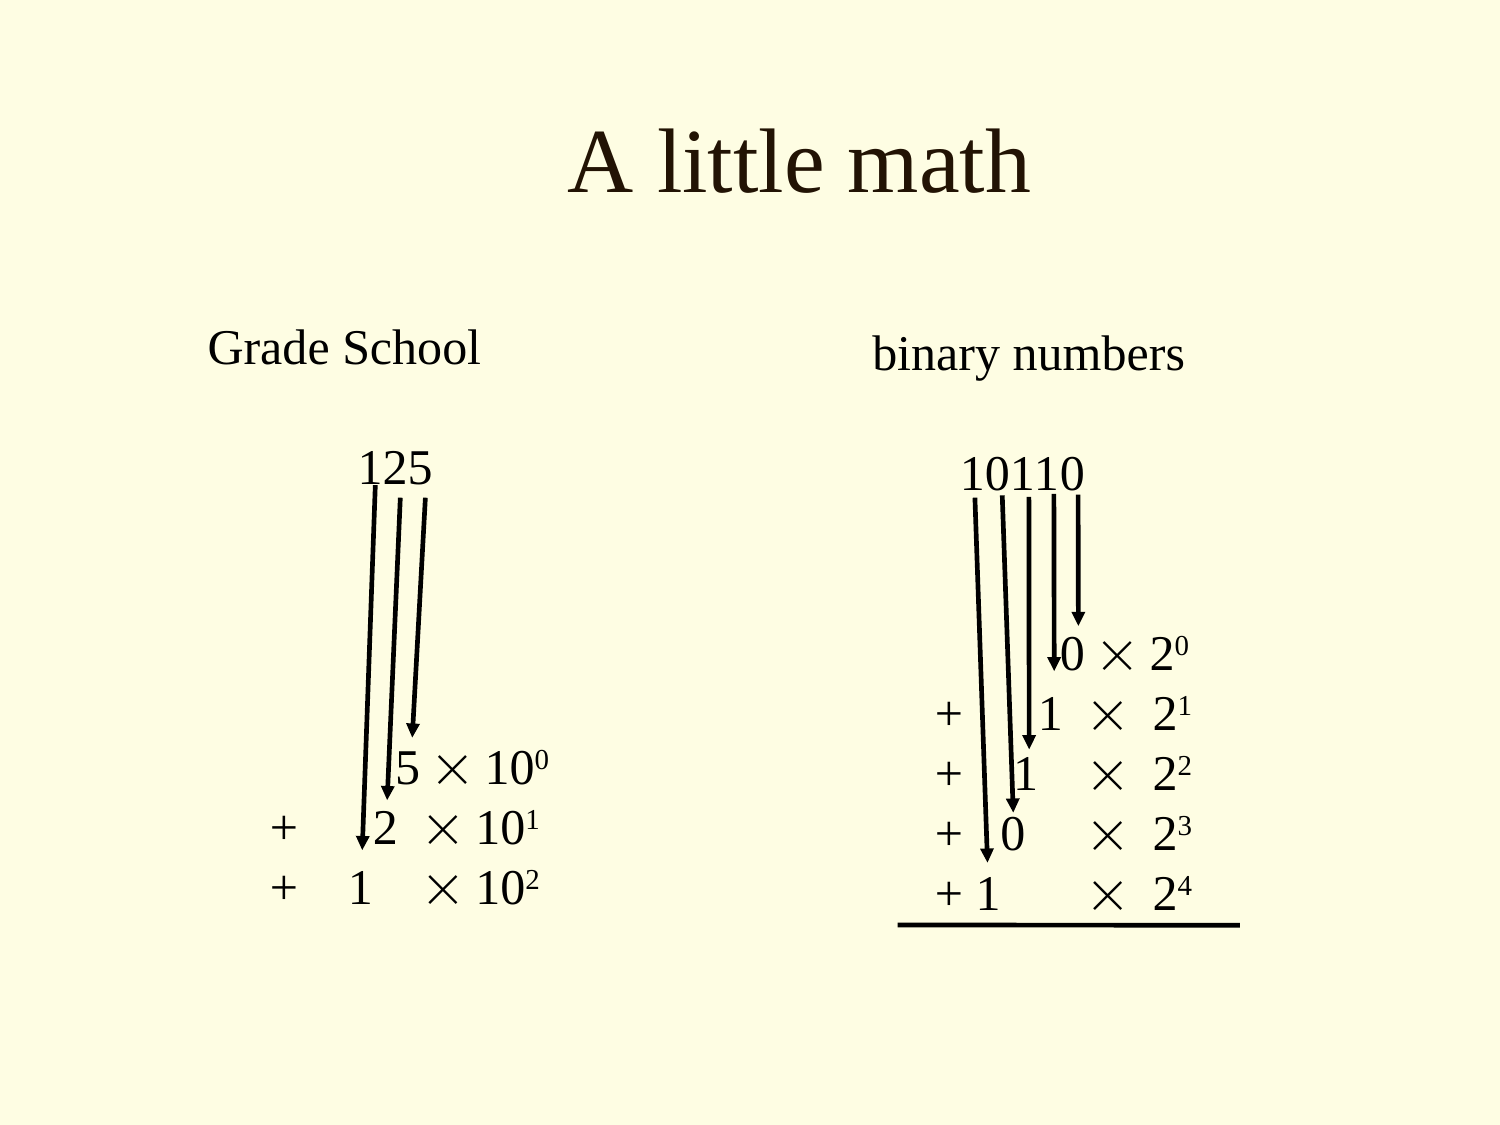

# A little math
Grade School
 	125
	 5  100
 + 2  101
 + 1  102
binary numbers
 10110
	 0  20
 + 1  21
 + 1  22
 + 0  23
 + 1  24